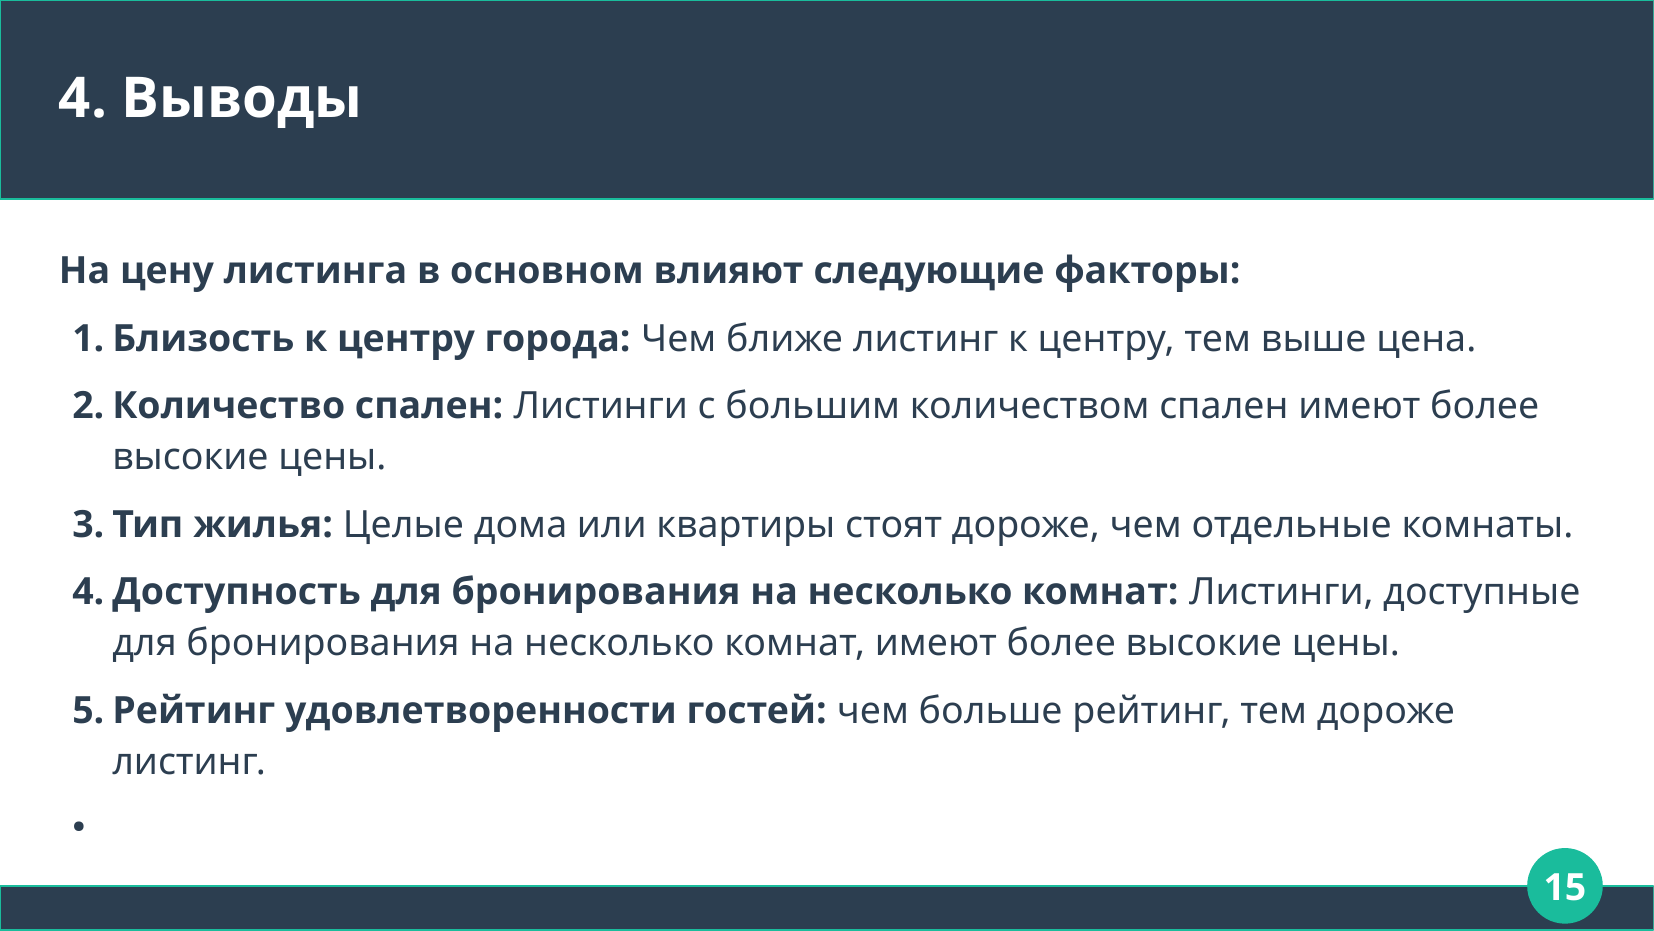

# 4. Выводы
На цену листинга в основном влияют следующие факторы:
Близость к центру города: Чем ближе листинг к центру, тем выше цена.
Количество спален: Листинги с большим количеством спален имеют более высокие цены.
Тип жилья: Целые дома или квартиры стоят дороже, чем отдельные комнаты.
Доступность для бронирования на несколько комнат: Листинги, доступные для бронирования на несколько комнат, имеют более высокие цены.
Рейтинг удовлетворенности гостей: чем больше рейтинг, тем дороже листинг.
15